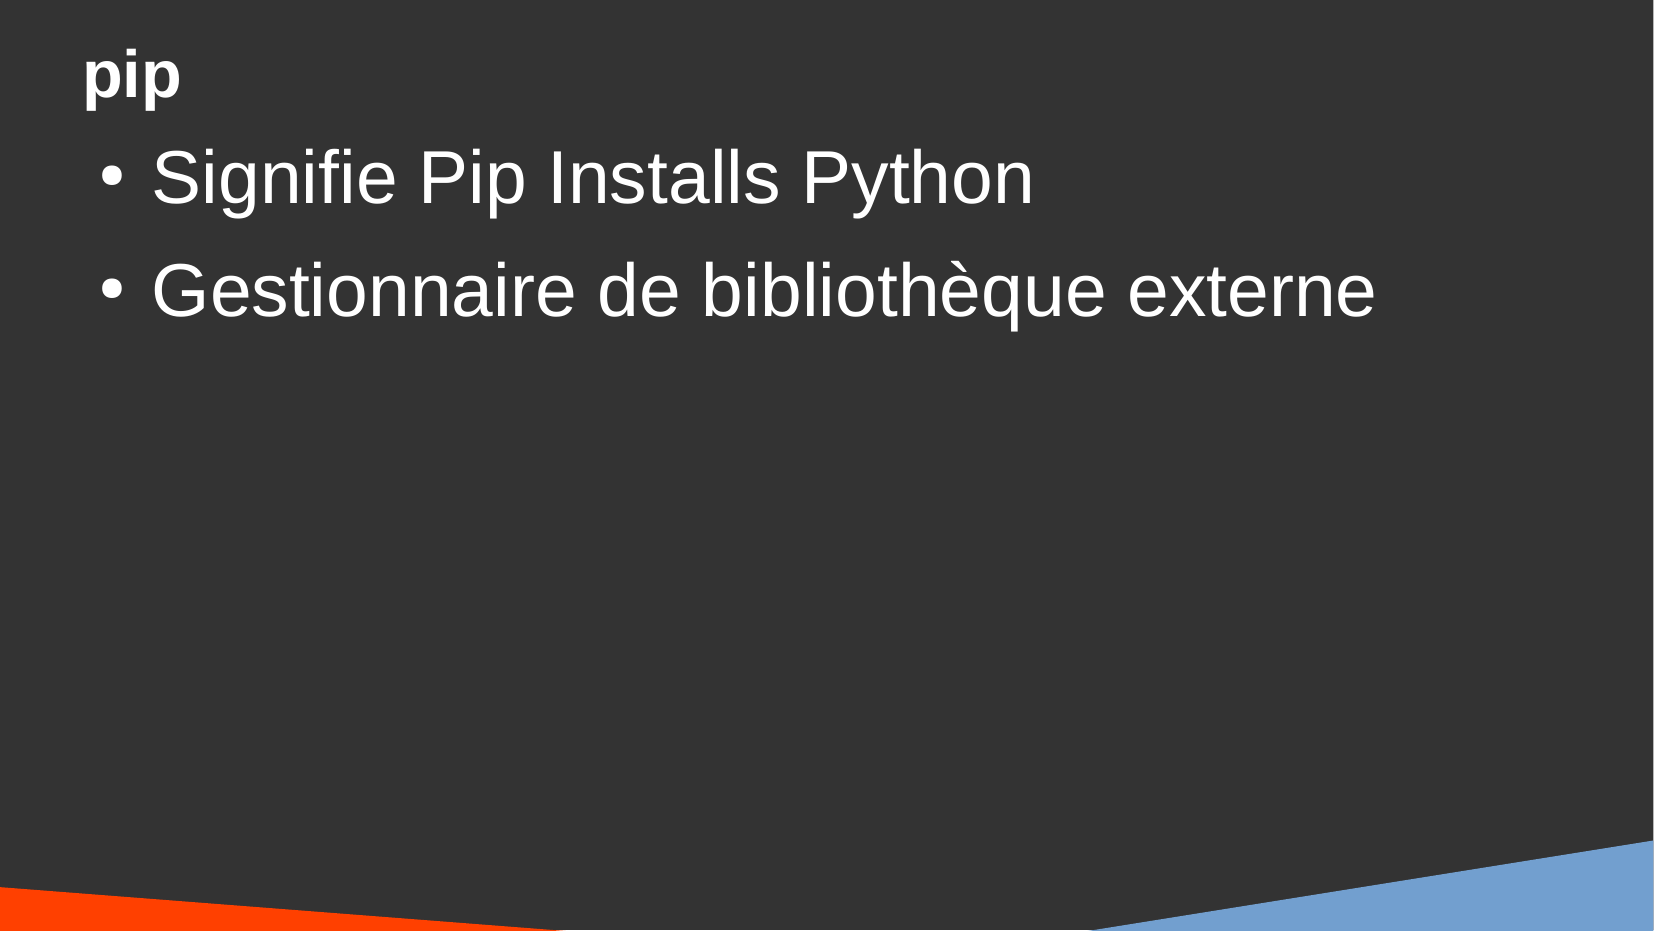

# pip
Signifie Pip Installs Python
Gestionnaire de bibliothèque externe